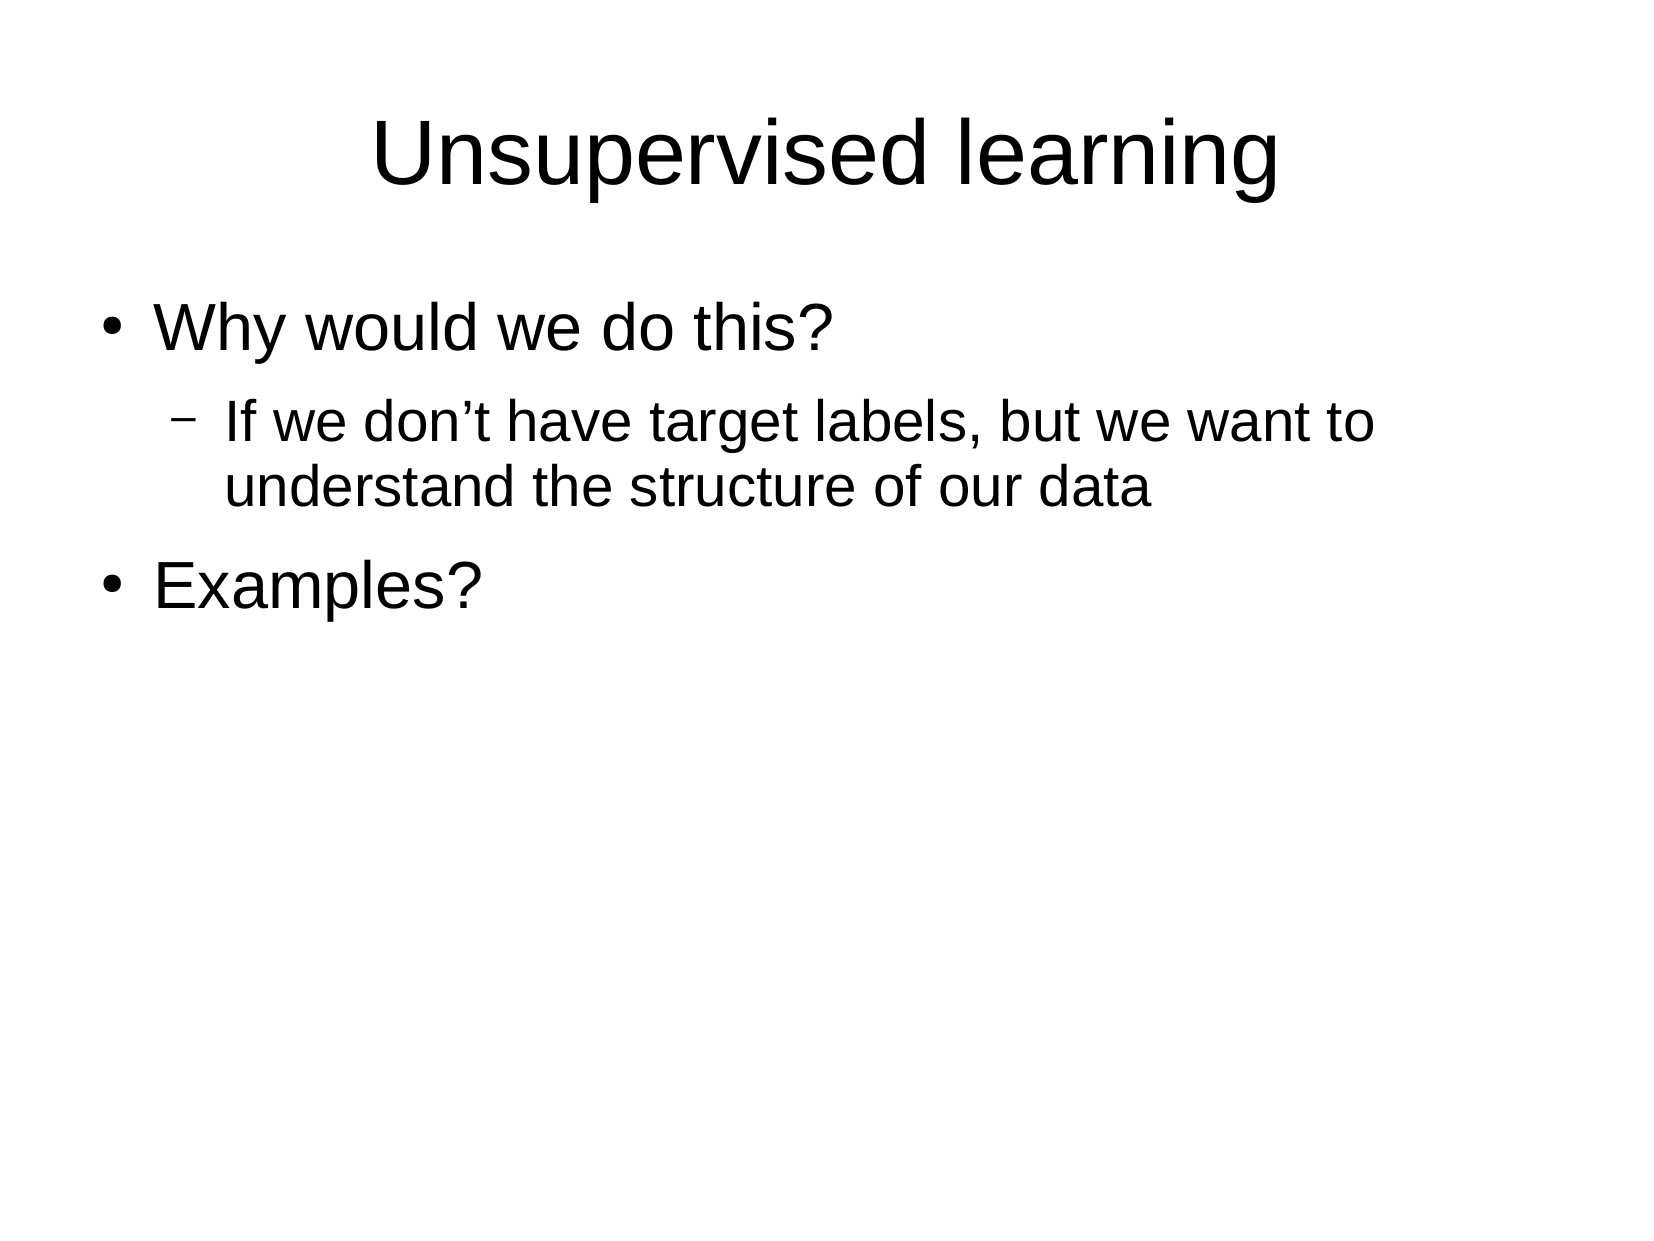

# Unsupervised learning
Why would we do this?
If we don’t have target labels, but we want to understand the structure of our data
Examples?